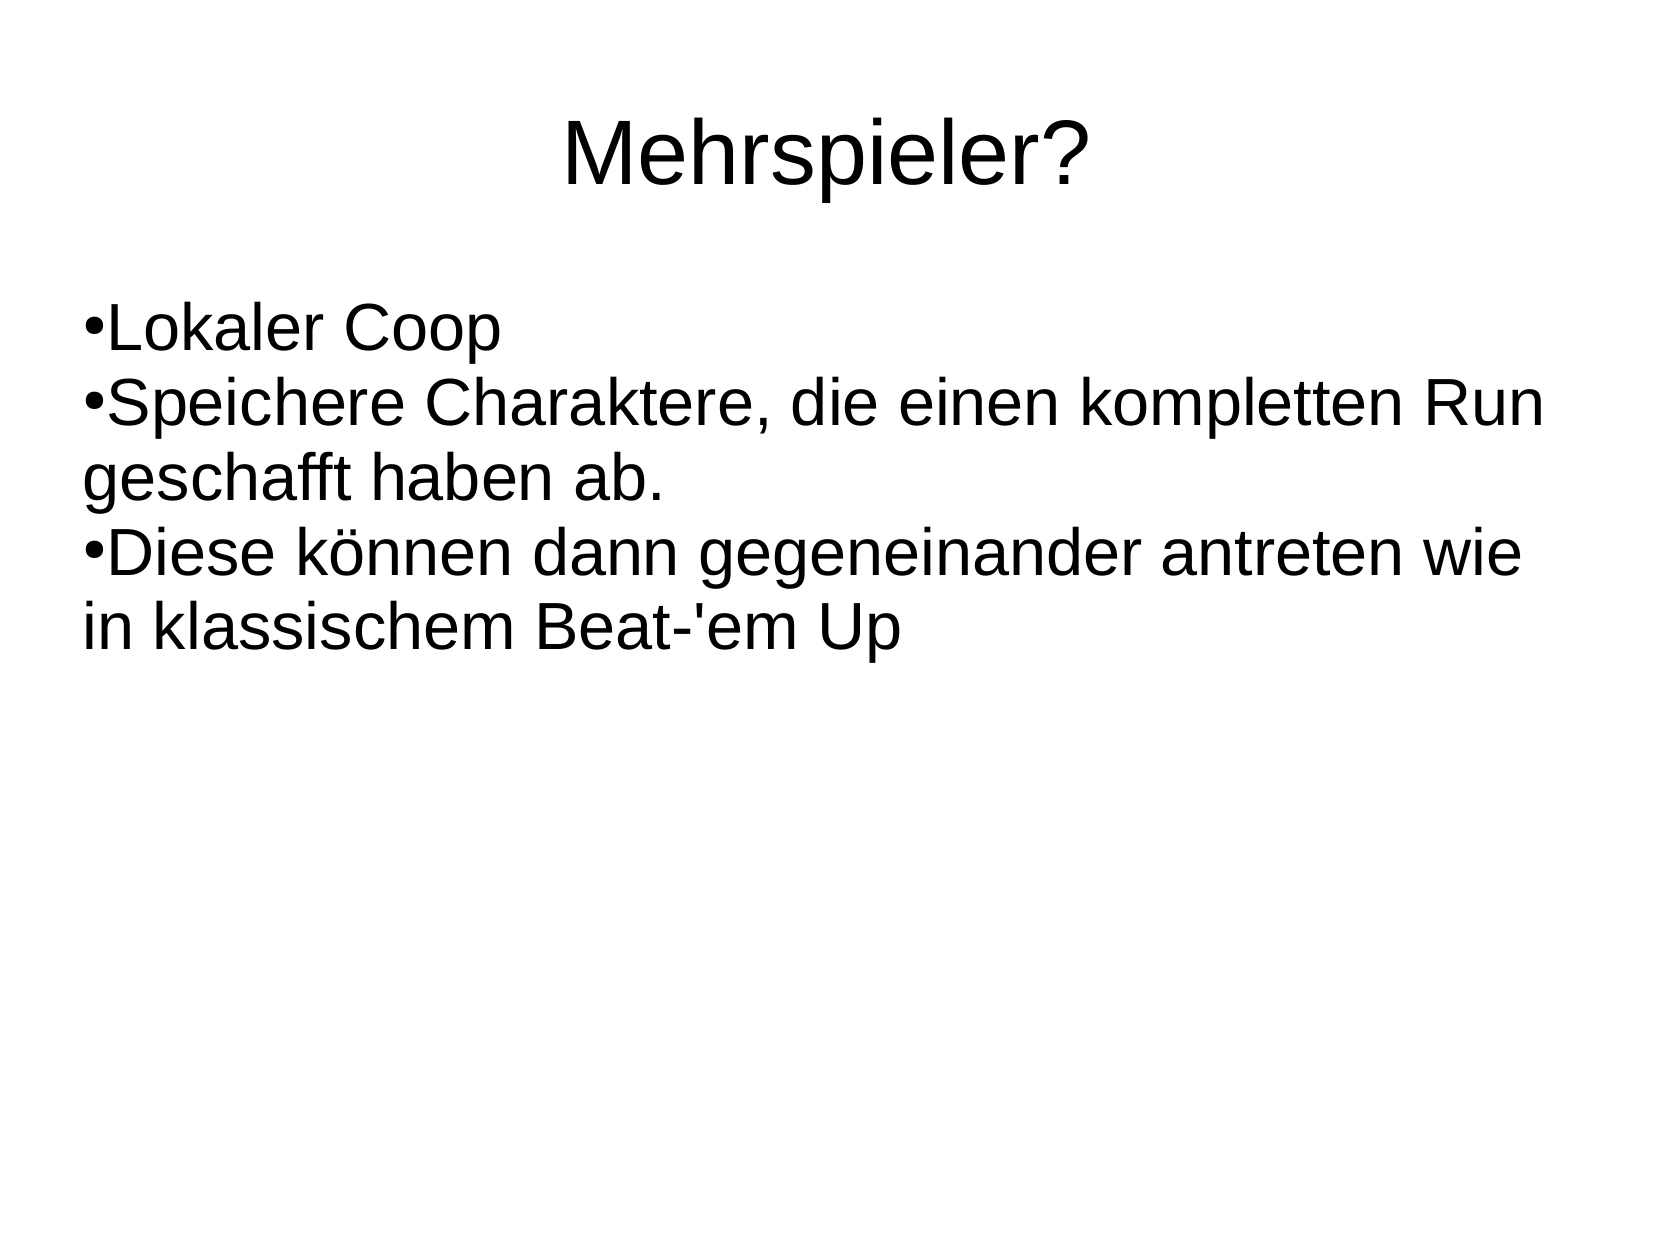

# Mehrspieler?
Lokaler Coop
Speichere Charaktere, die einen kompletten Run geschafft haben ab.
Diese können dann gegeneinander antreten wie in klassischem Beat-'em Up